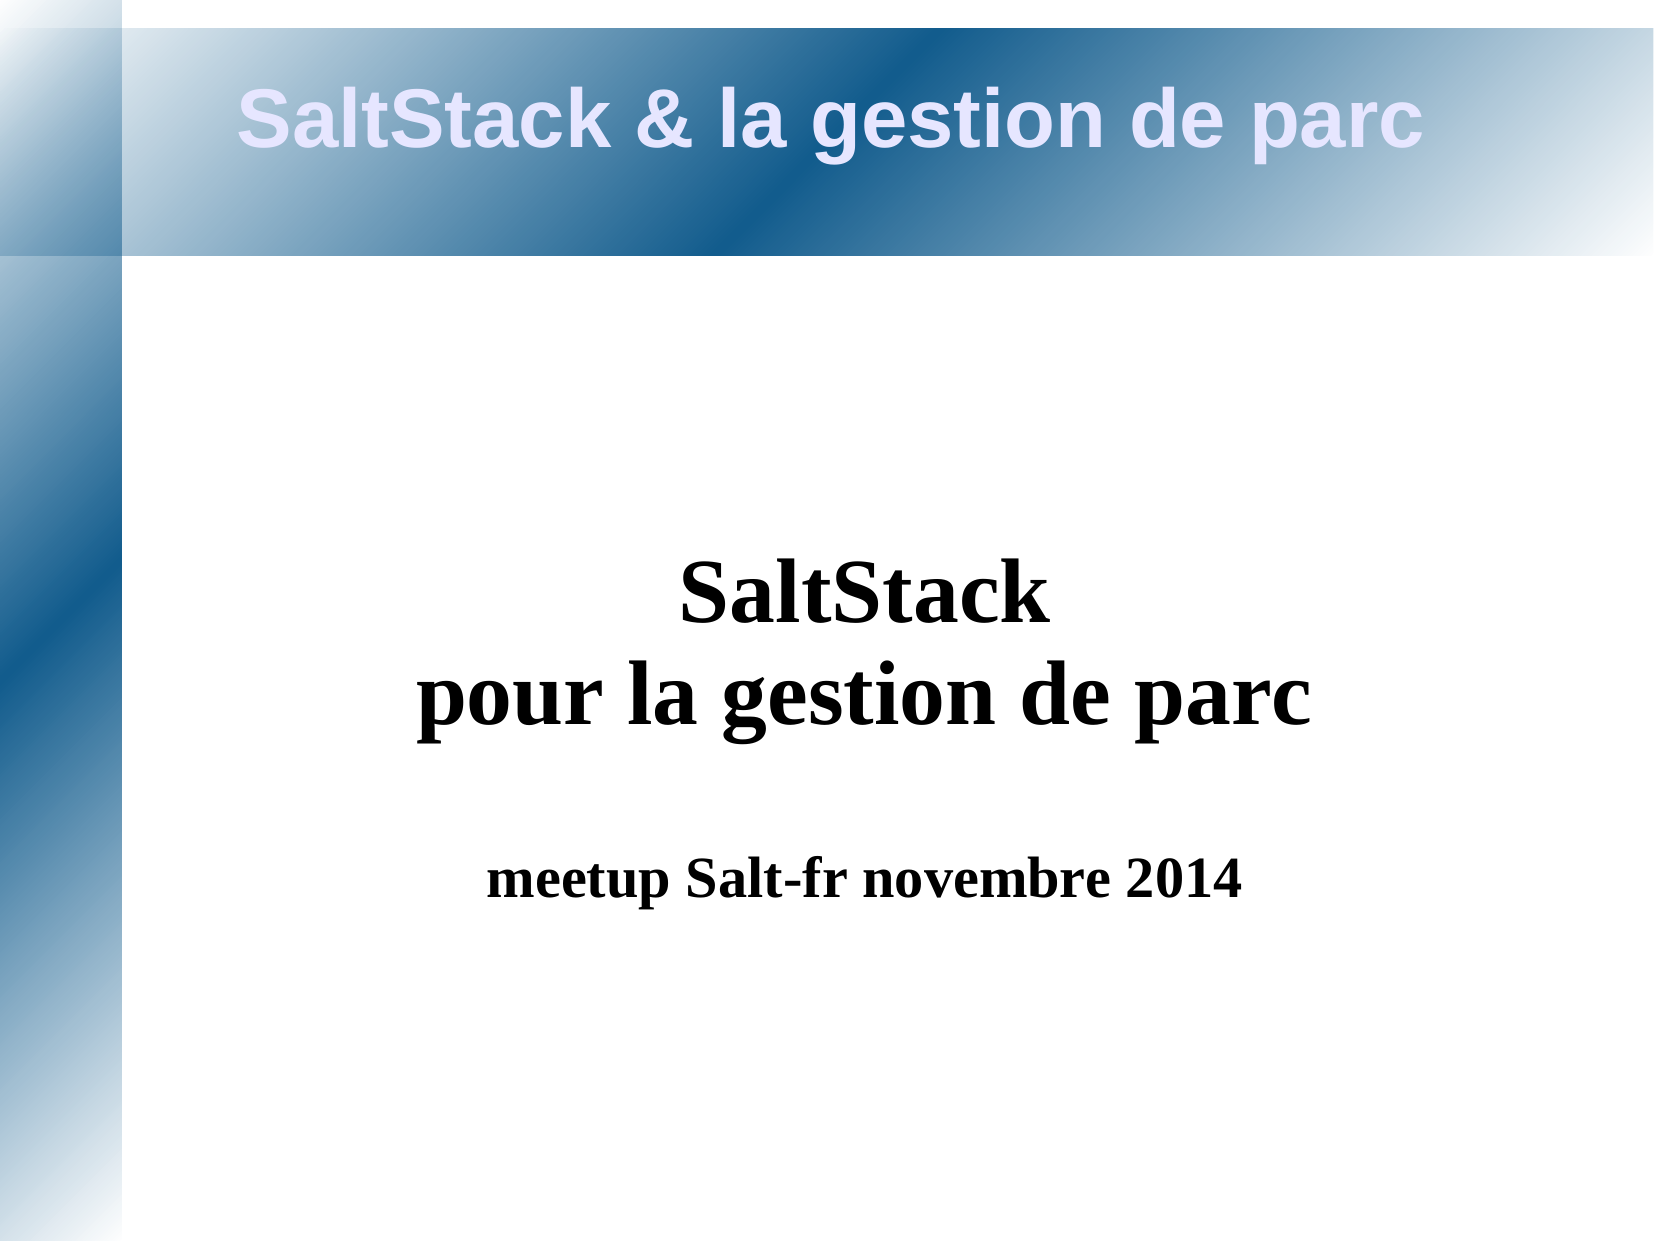

# SaltStack & la gestion de parc
SaltStack
pour la gestion de parc
meetup Salt-fr novembre 2014